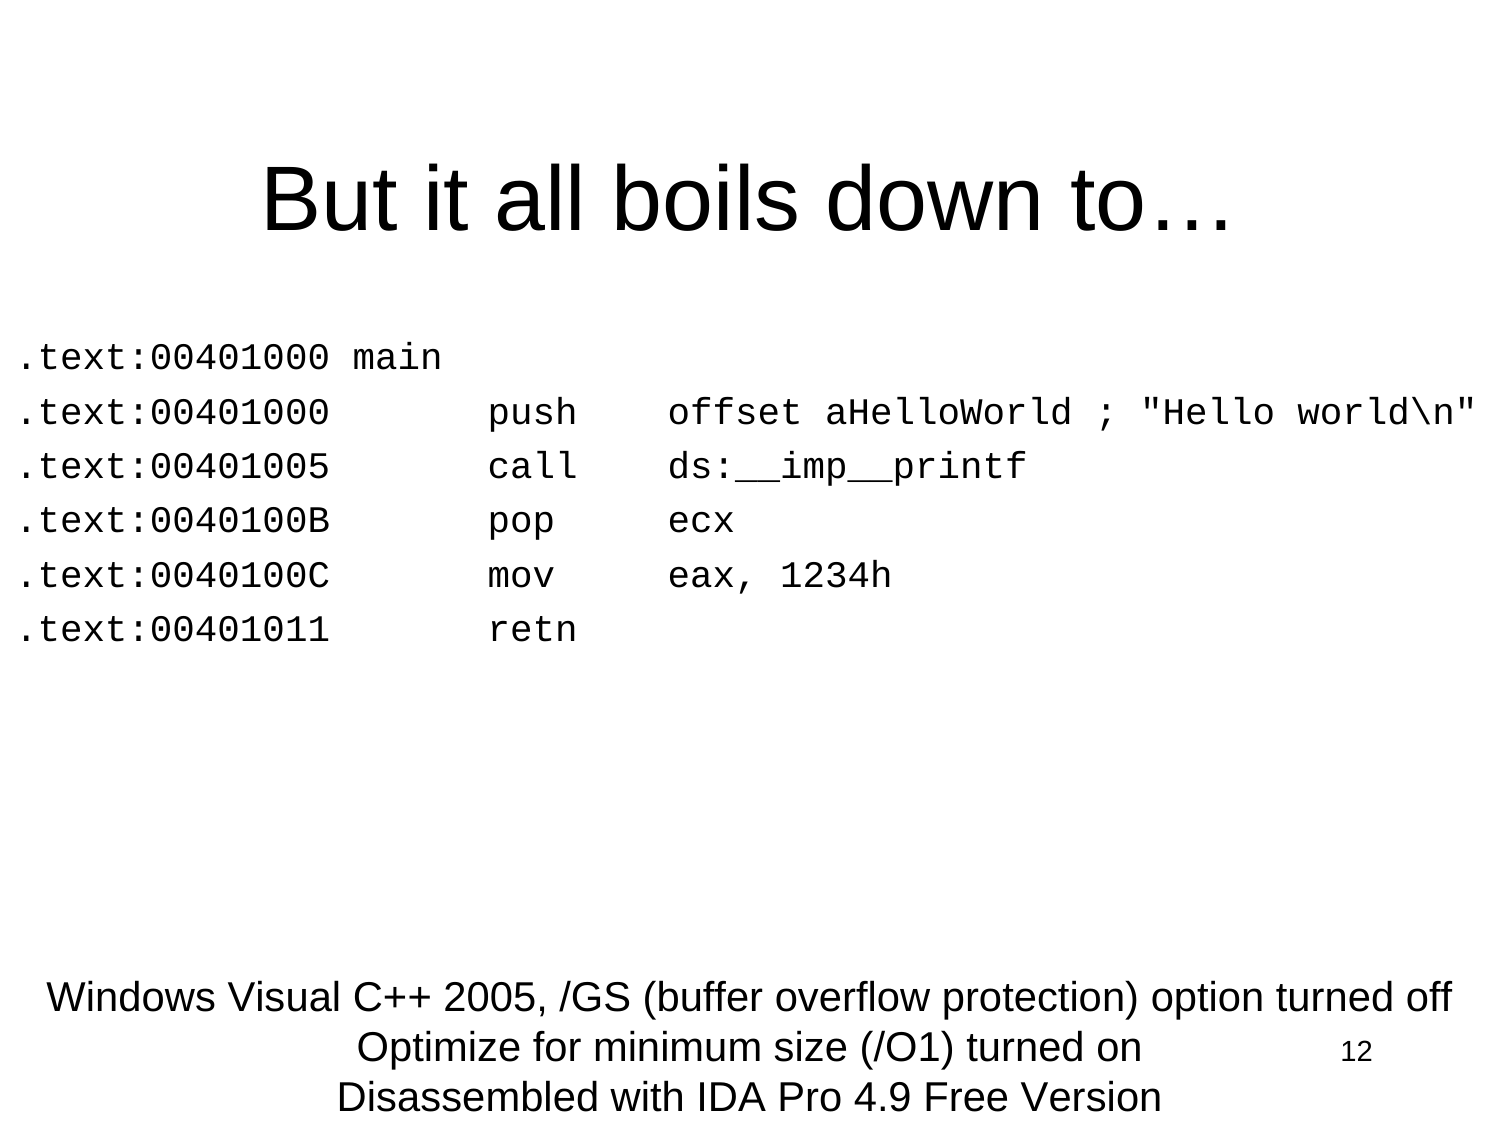

# But it all boils down to…
.text:00401000 main
.text:00401000 push offset aHelloWorld ; "Hello world\n"
.text:00401005 call ds:__imp__printf
.text:0040100B pop ecx
.text:0040100C mov eax, 1234h
.text:00401011 retn
Windows Visual C++ 2005, /GS (buffer overflow protection) option turned off
Optimize for minimum size (/O1) turned on
Disassembled with IDA Pro 4.9 Free Version